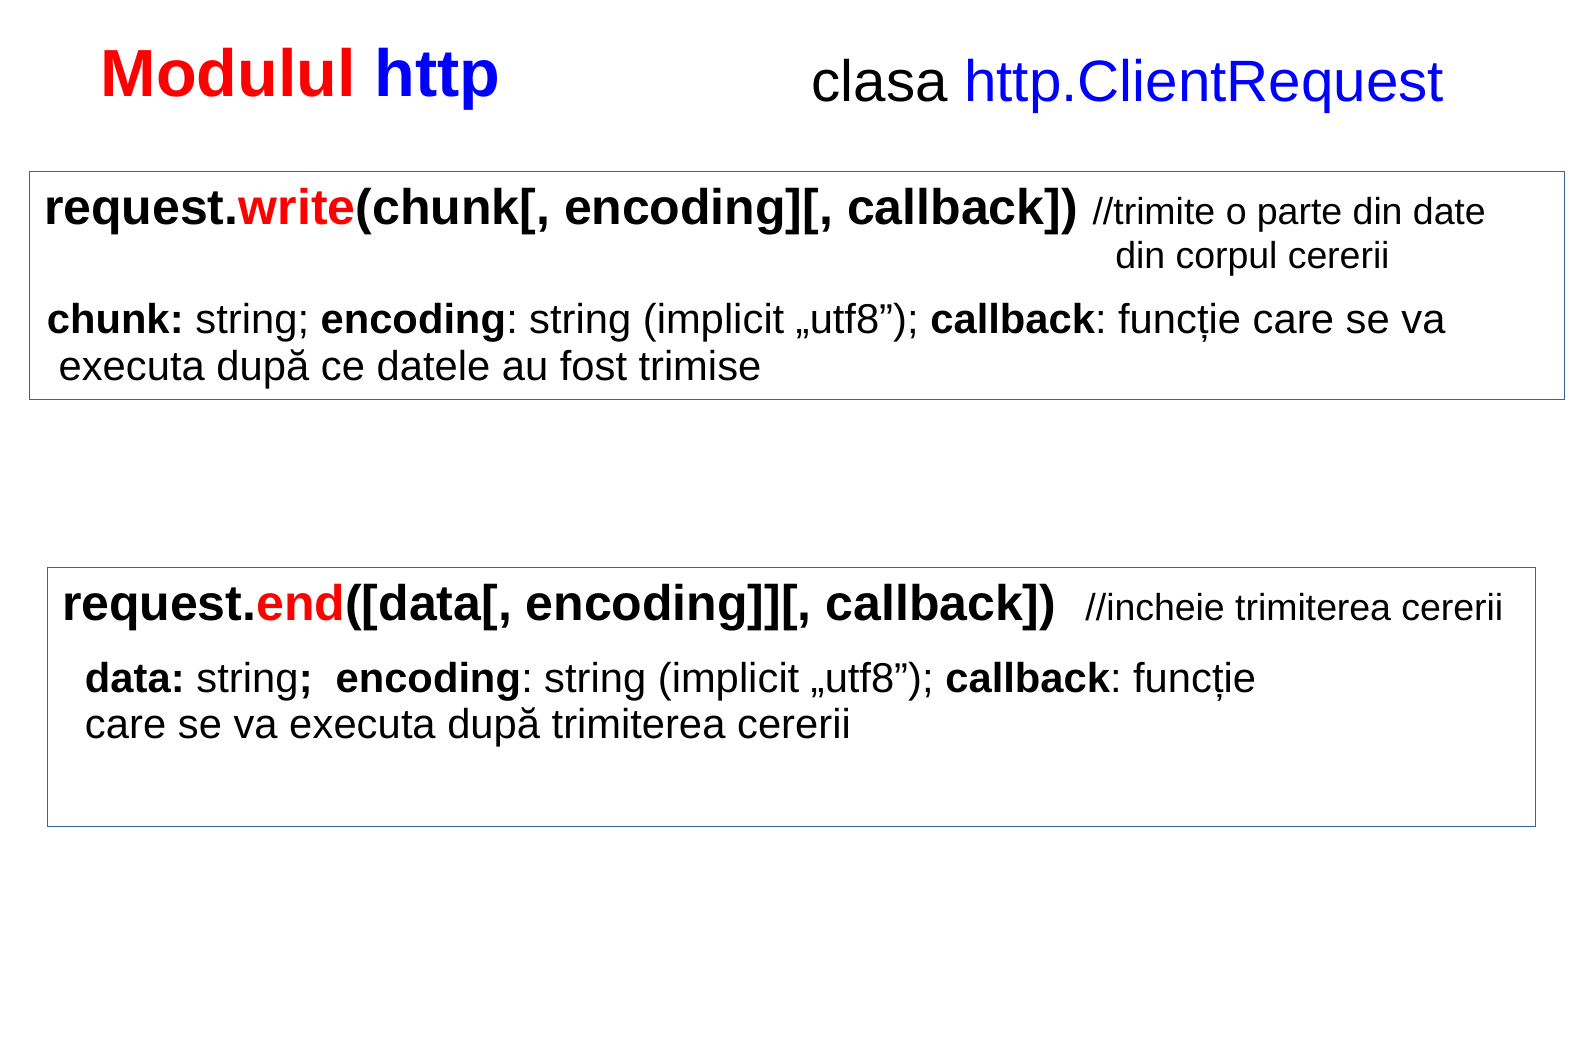

Modulul http
clasa http.ClientRequest
request.write(chunk[, encoding][, callback]) //trimite o parte din date
 din corpul cererii
chunk: string; encoding: string (implicit „utf8”); callback: funcție care se va
 executa după ce datele au fost trimise
request.end([data[, encoding]][, callback]) //incheie trimiterea cererii
data: string; encoding: string (implicit „utf8”); callback: funcție care se va executa după trimiterea cererii